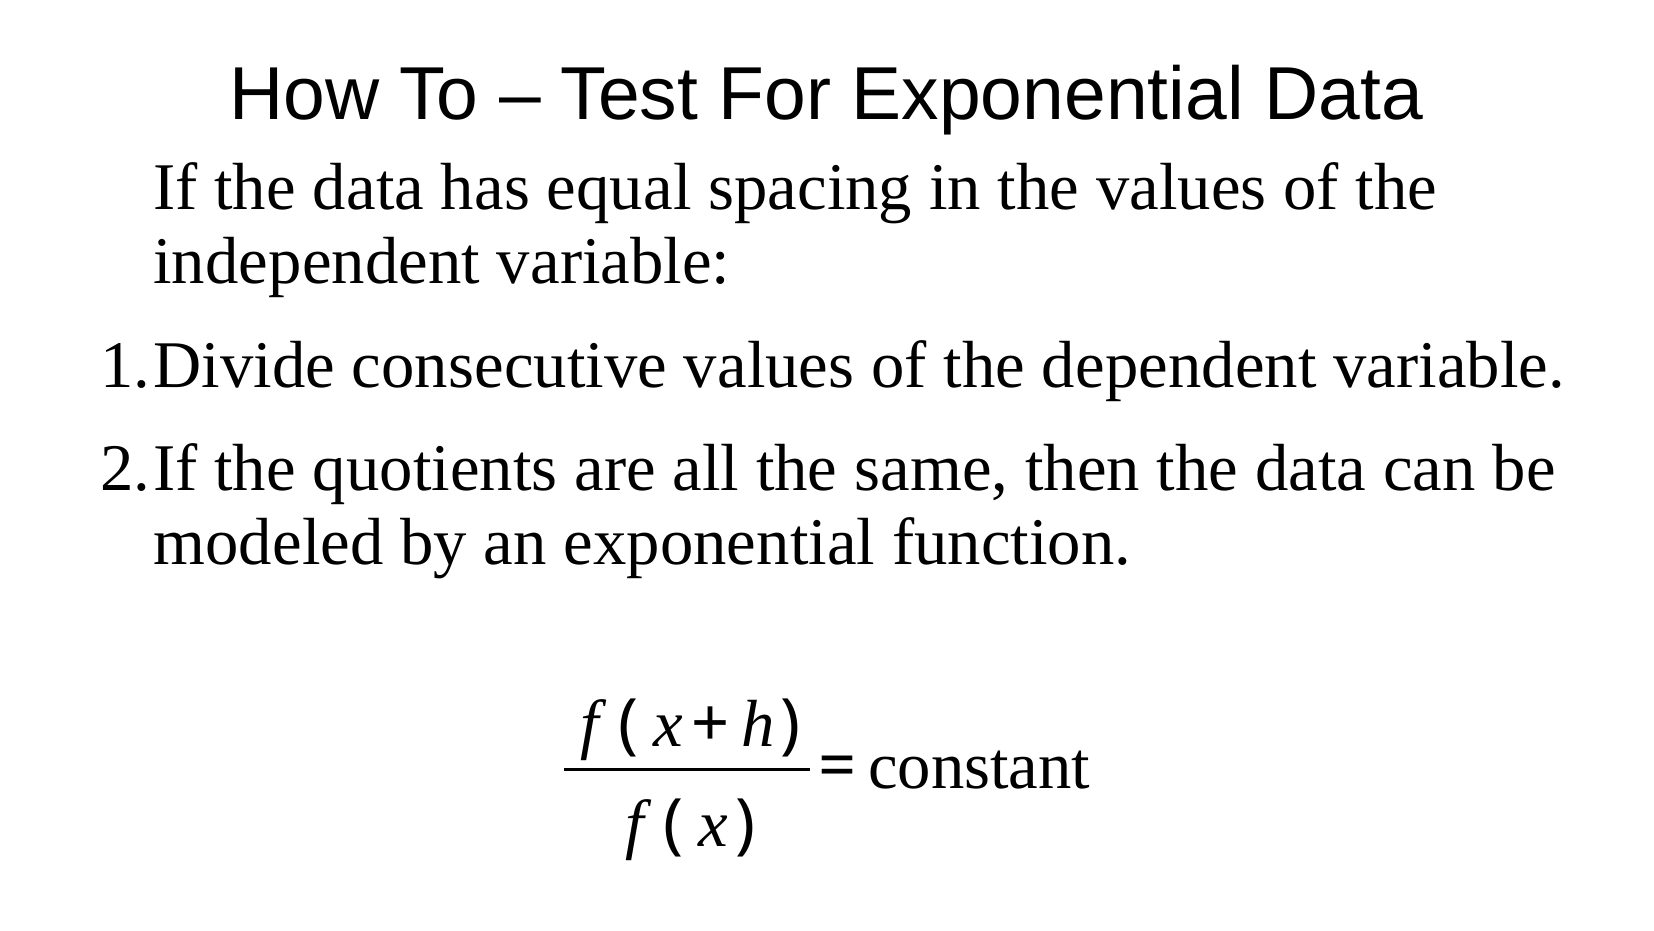

# How To – Test For Exponential Data
If the data has equal spacing in the values of the independent variable:
Divide consecutive values of the dependent variable.
If the quotients are all the same, then the data can be modeled by an exponential function.